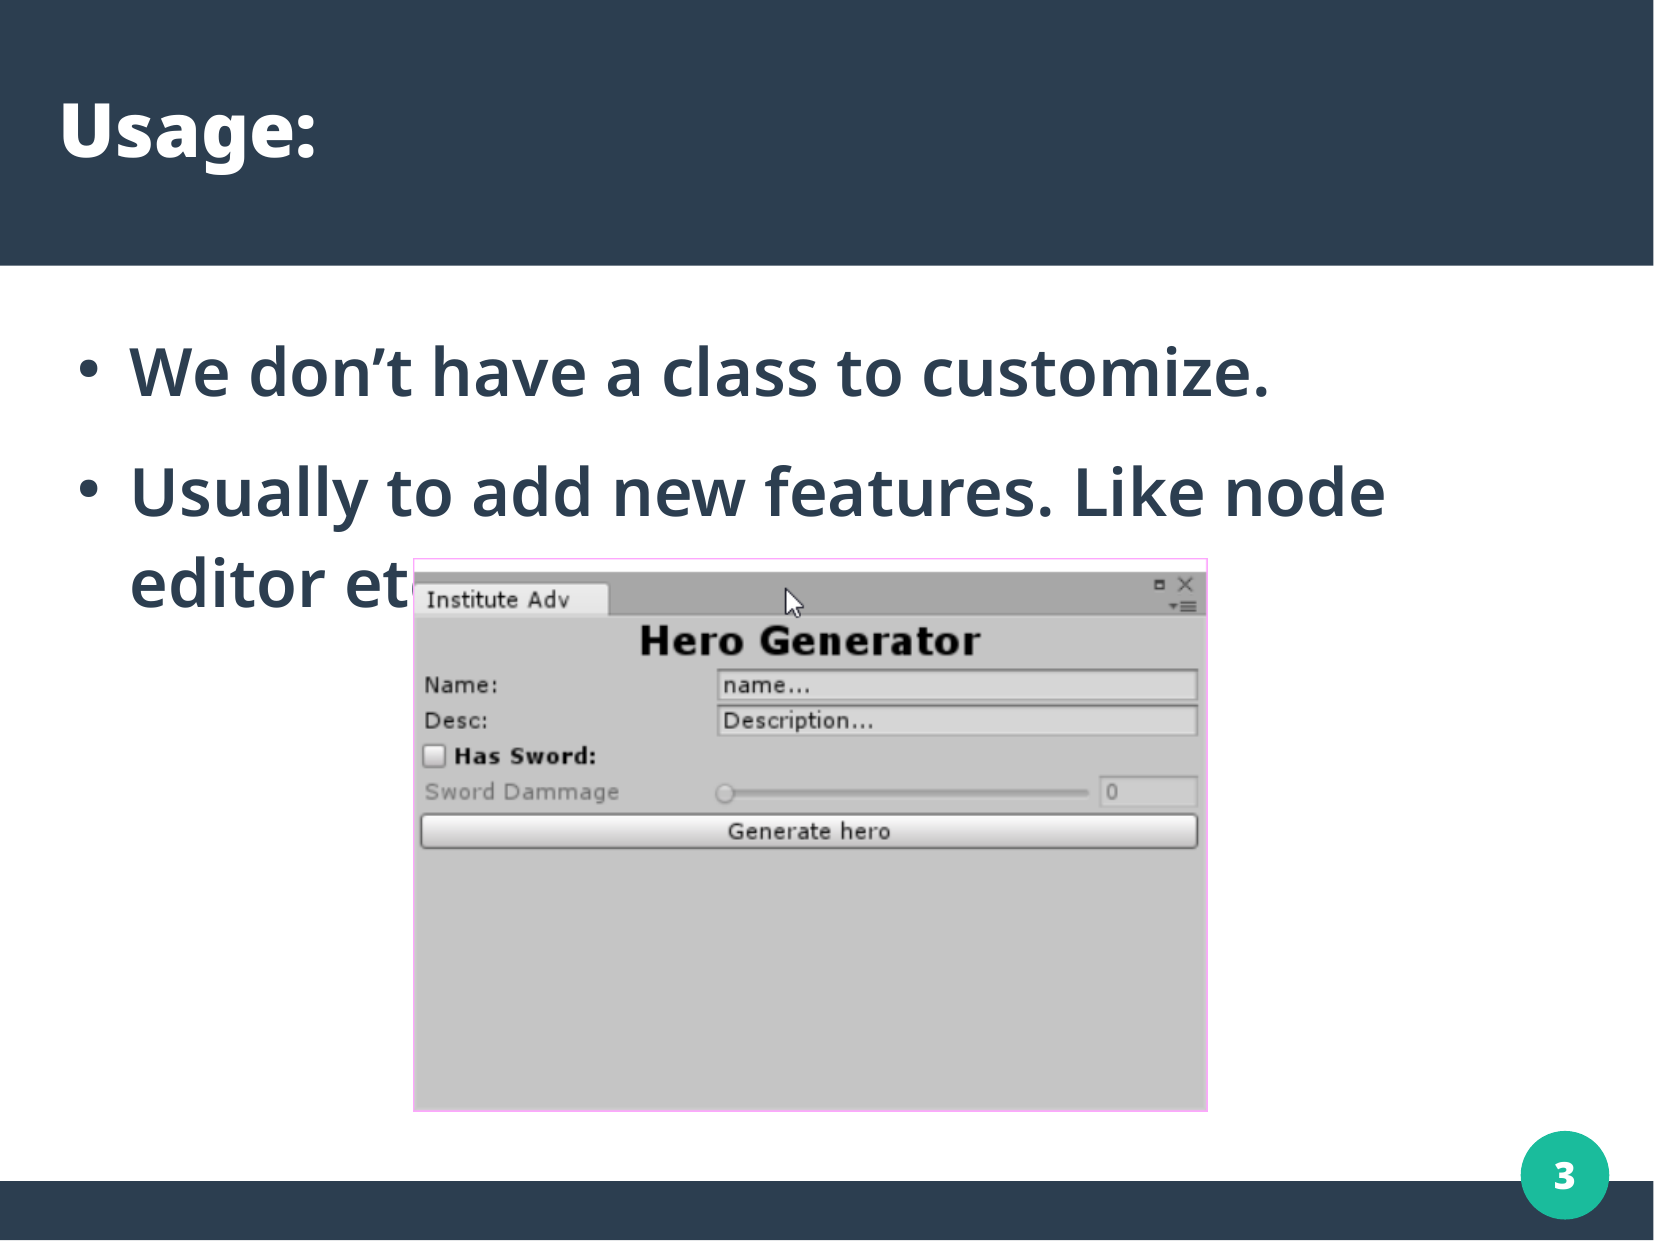

# Usage:
We don’t have a class to customize.
Usually to add new features. Like node editor etc..
3